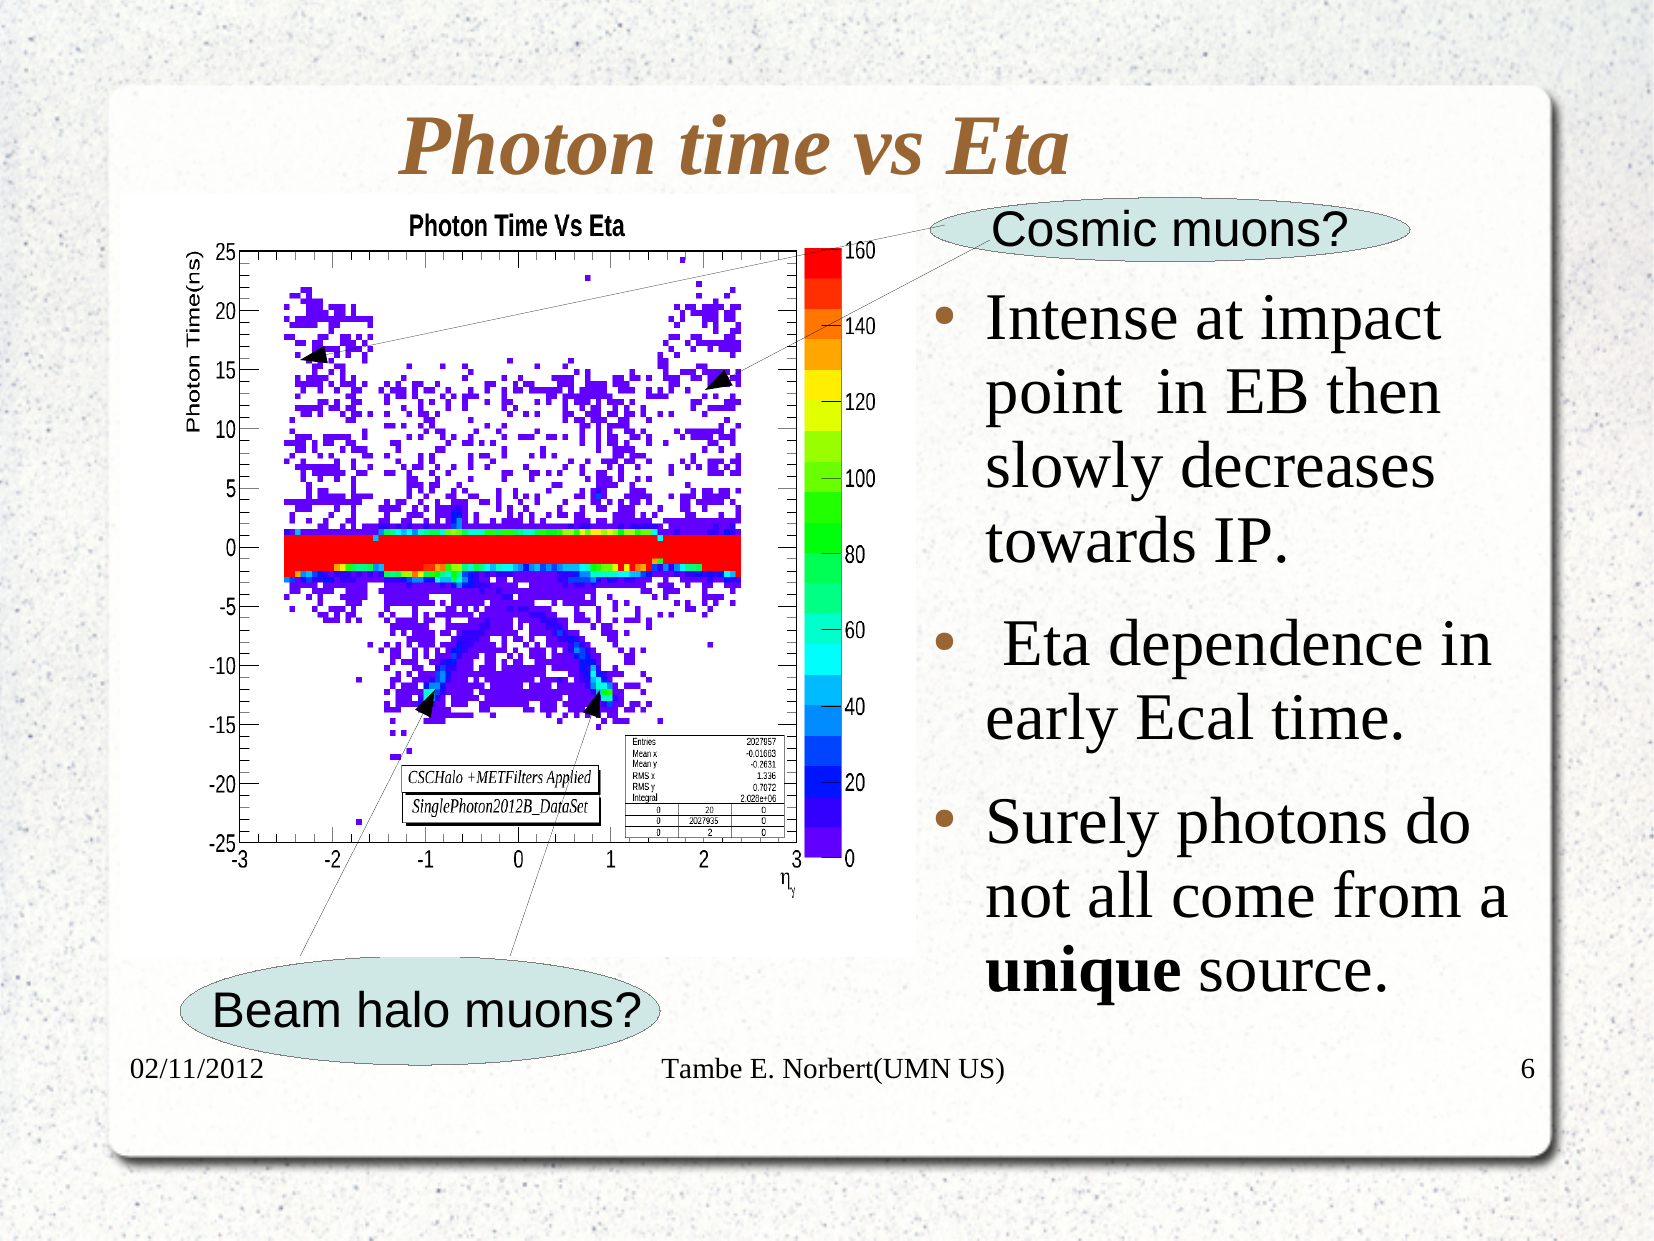

# Photon time vs Eta
Cosmic muons?
Intense at impact point in EB then slowly decreases towards IP.
 Eta dependence in early Ecal time.
Surely photons do not all come from a unique source.
 Beam halo muons?
02/11/2012
Tambe E. Norbert(UMN US)
6